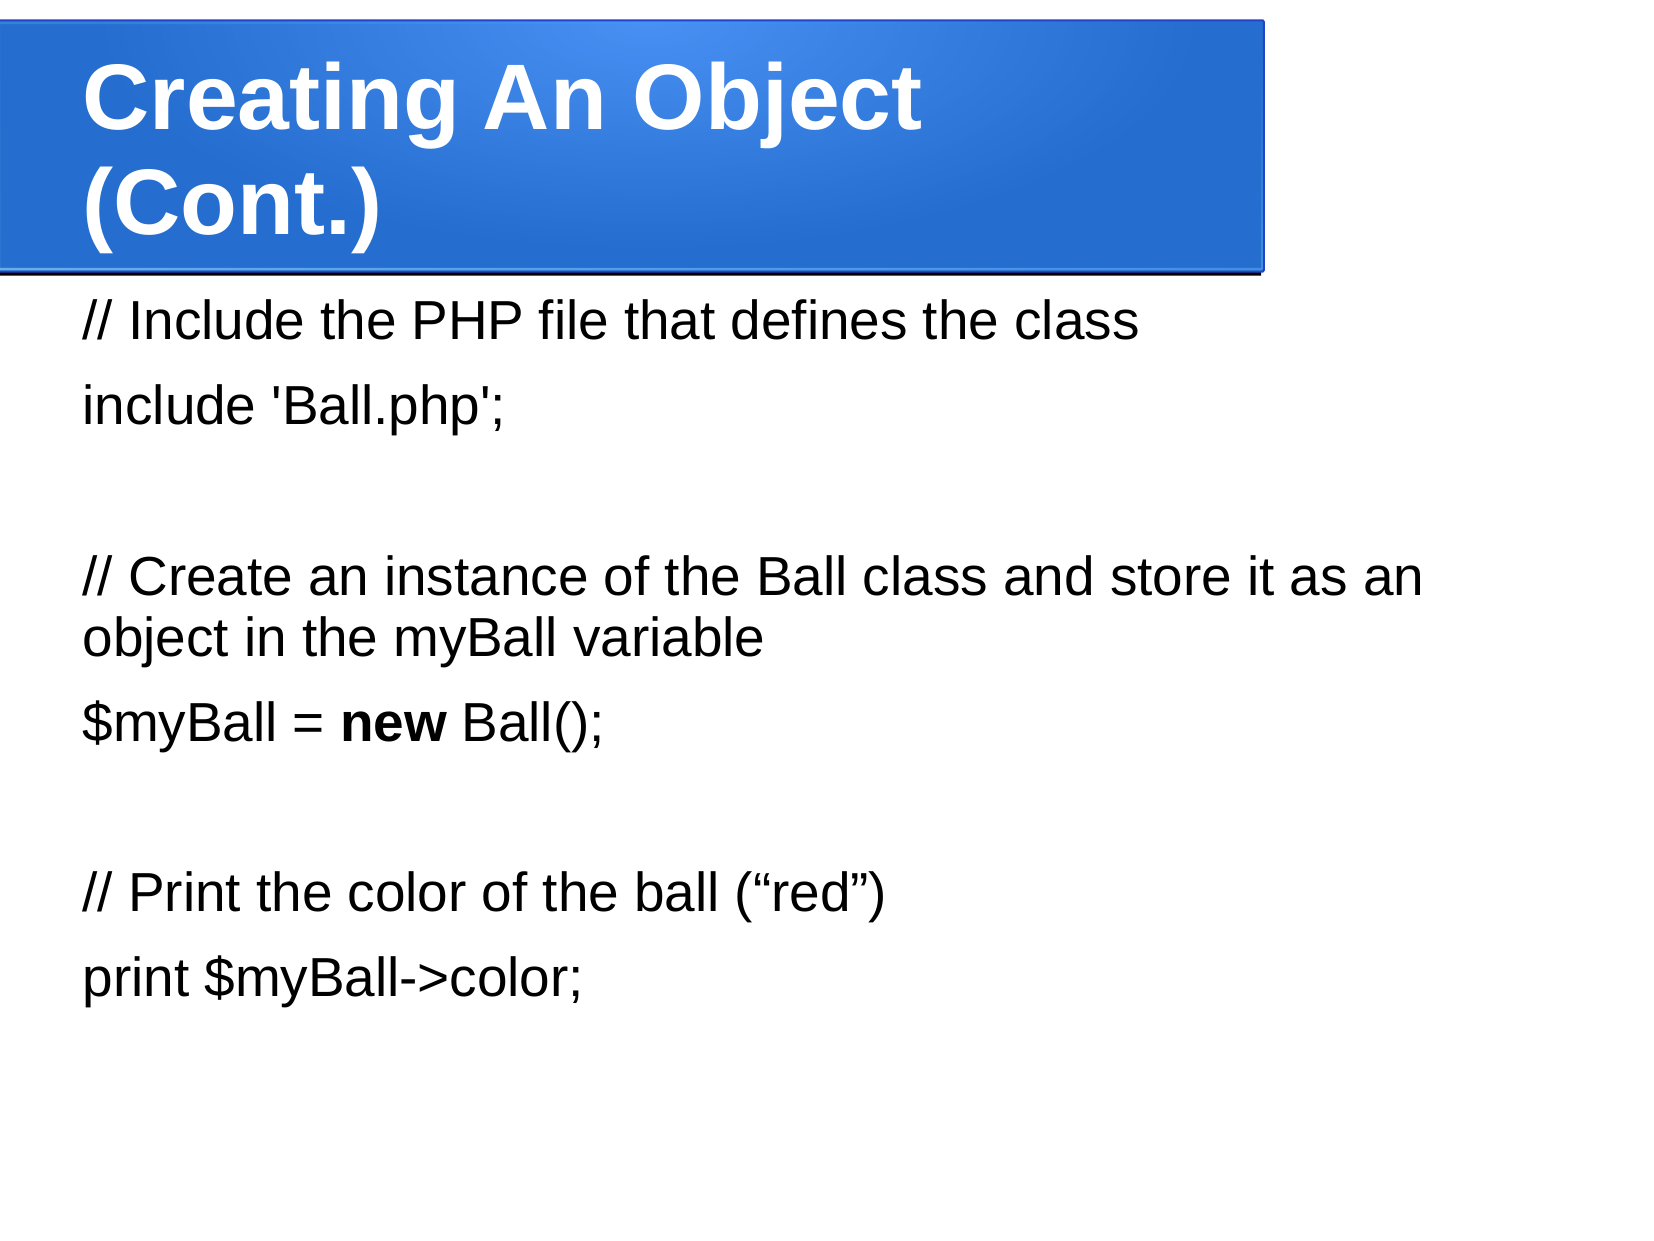

# Creating An Object (Cont.)
// Include the PHP file that defines the class
include 'Ball.php';
// Create an instance of the Ball class and store it as an object in the myBall variable
$myBall = new Ball();
// Print the color of the ball (“red”)
print $myBall->color;